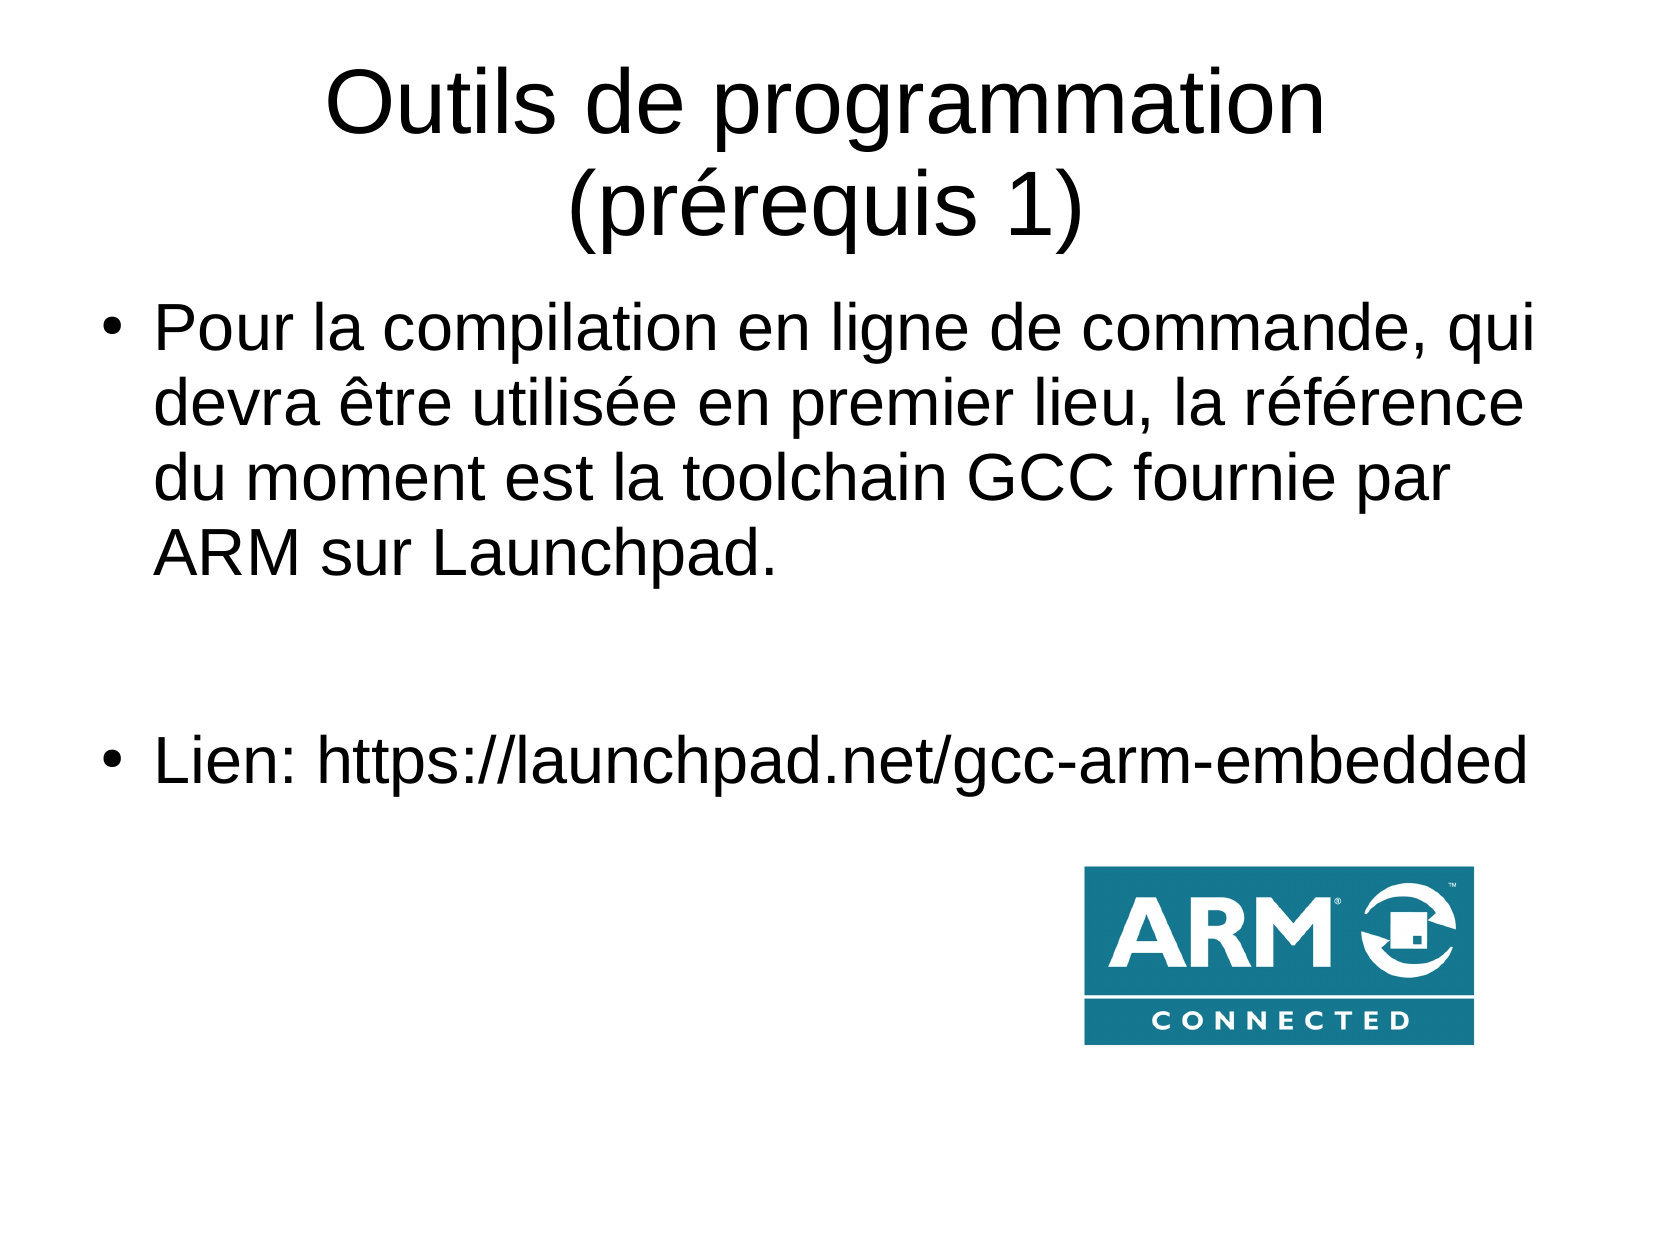

# Outils de programmation (prérequis 1)
Pour la compilation en ligne de commande, qui devra être utilisée en premier lieu, la référence du moment est la toolchain GCC fournie par ARM sur Launchpad.
Lien: https://launchpad.net/gcc-arm-embedded